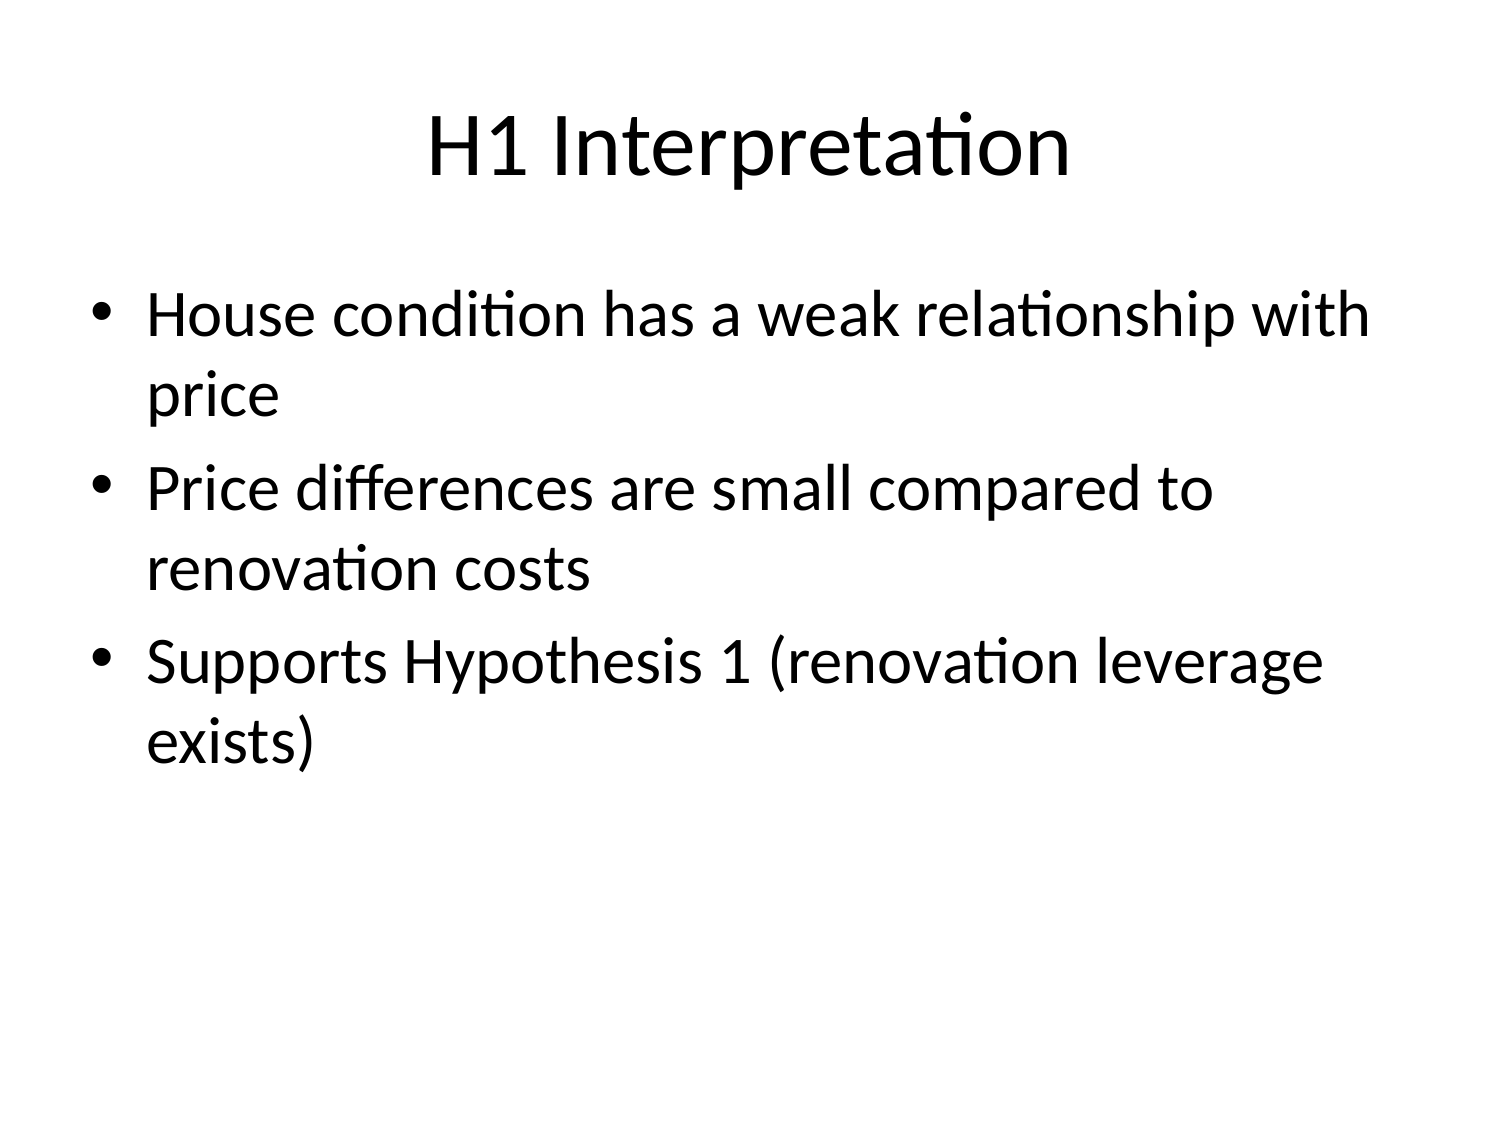

# H1 Interpretation
House condition has a weak relationship with price
Price differences are small compared to renovation costs
Supports Hypothesis 1 (renovation leverage exists)